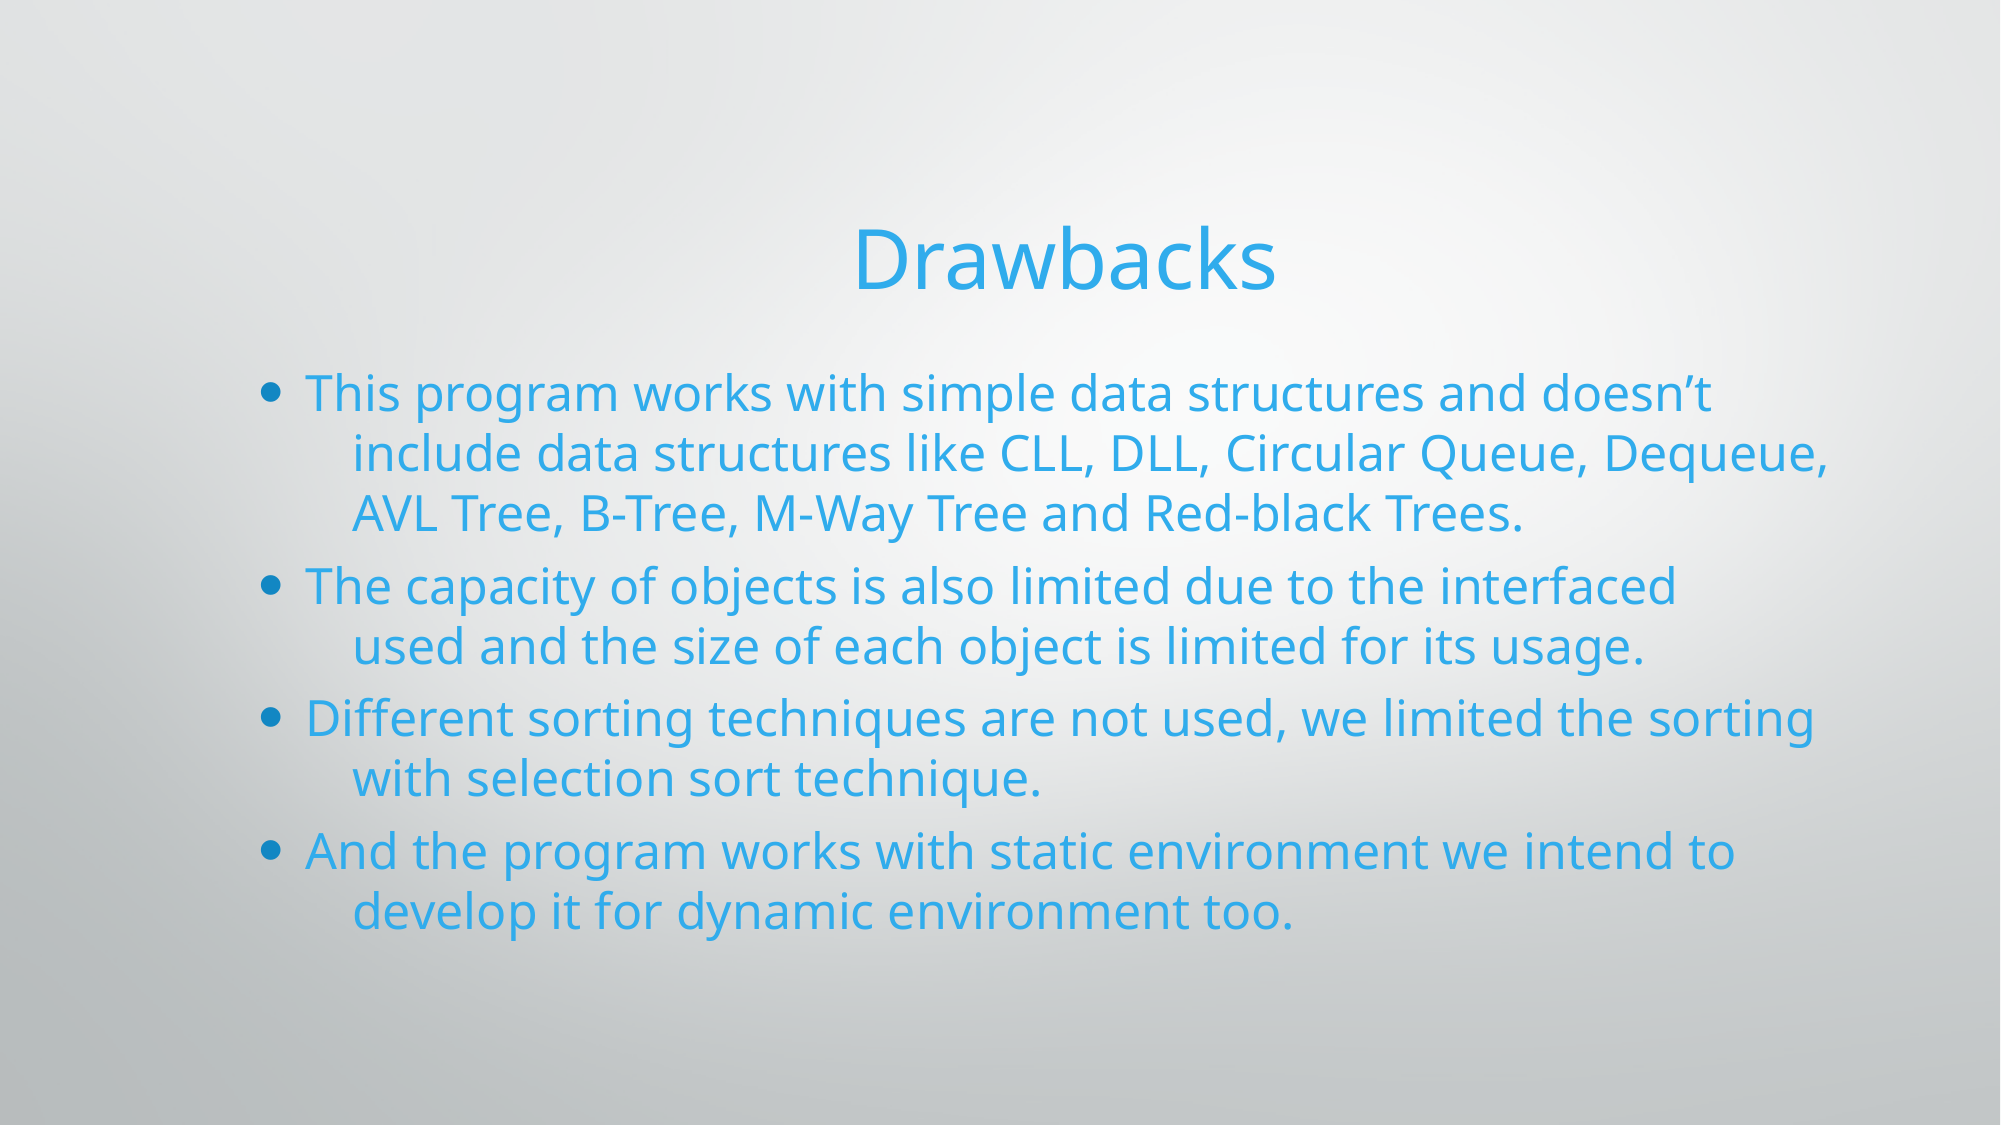

# Drawbacks
This program works with simple data structures and doesn’t include data structures like CLL, DLL, Circular Queue, Dequeue, AVL Tree, B-Tree, M-Way Tree and Red-black Trees.
The capacity of objects is also limited due to the interfaced used and the size of each object is limited for its usage.
Different sorting techniques are not used, we limited the sorting with selection sort technique.
And the program works with static environment we intend to develop it for dynamic environment too.